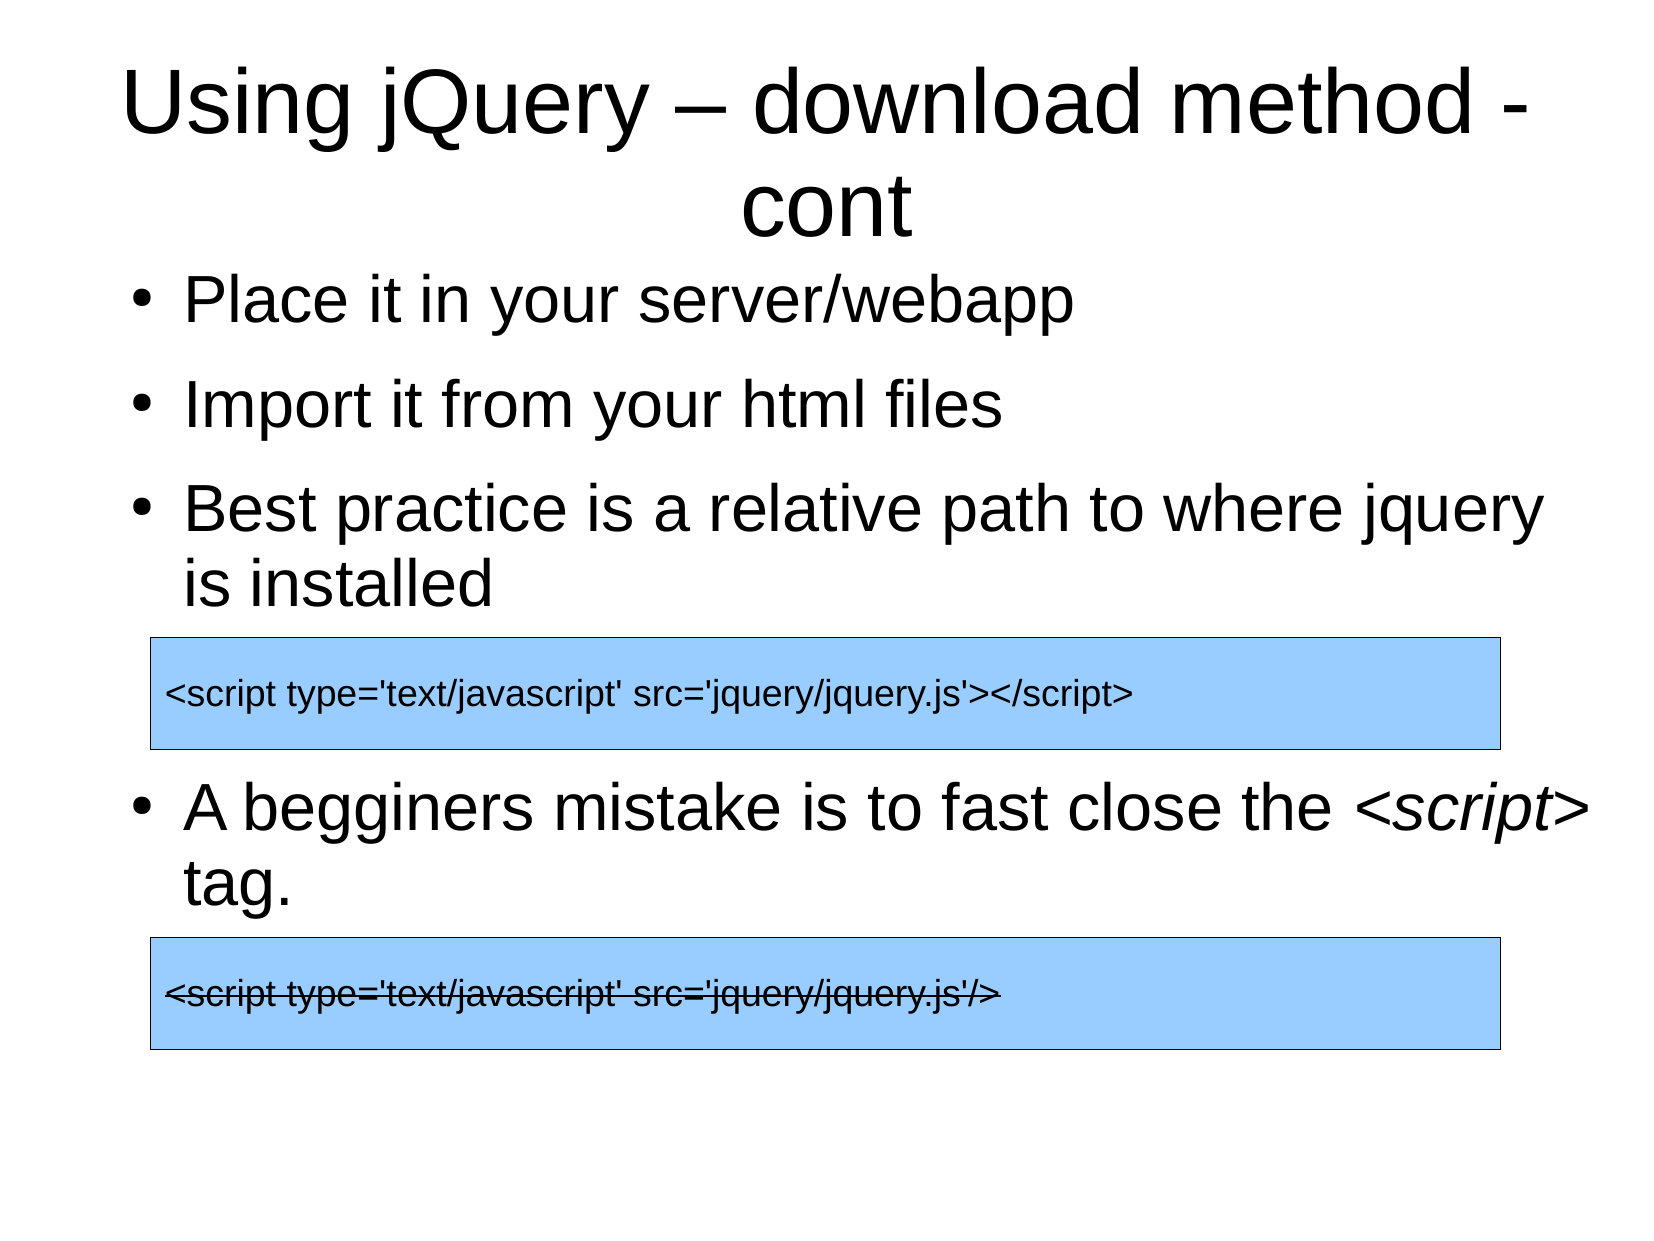

# Using jQuery – download method - cont
Place it in your server/webapp
Import it from your html files
Best practice is a relative path to where jquery is installed
<script type='text/javascript' src='jquery/jquery.js'></script>
A begginers mistake is to fast close the <script> tag.
<script type='text/javascript' src='jquery/jquery.js'/>